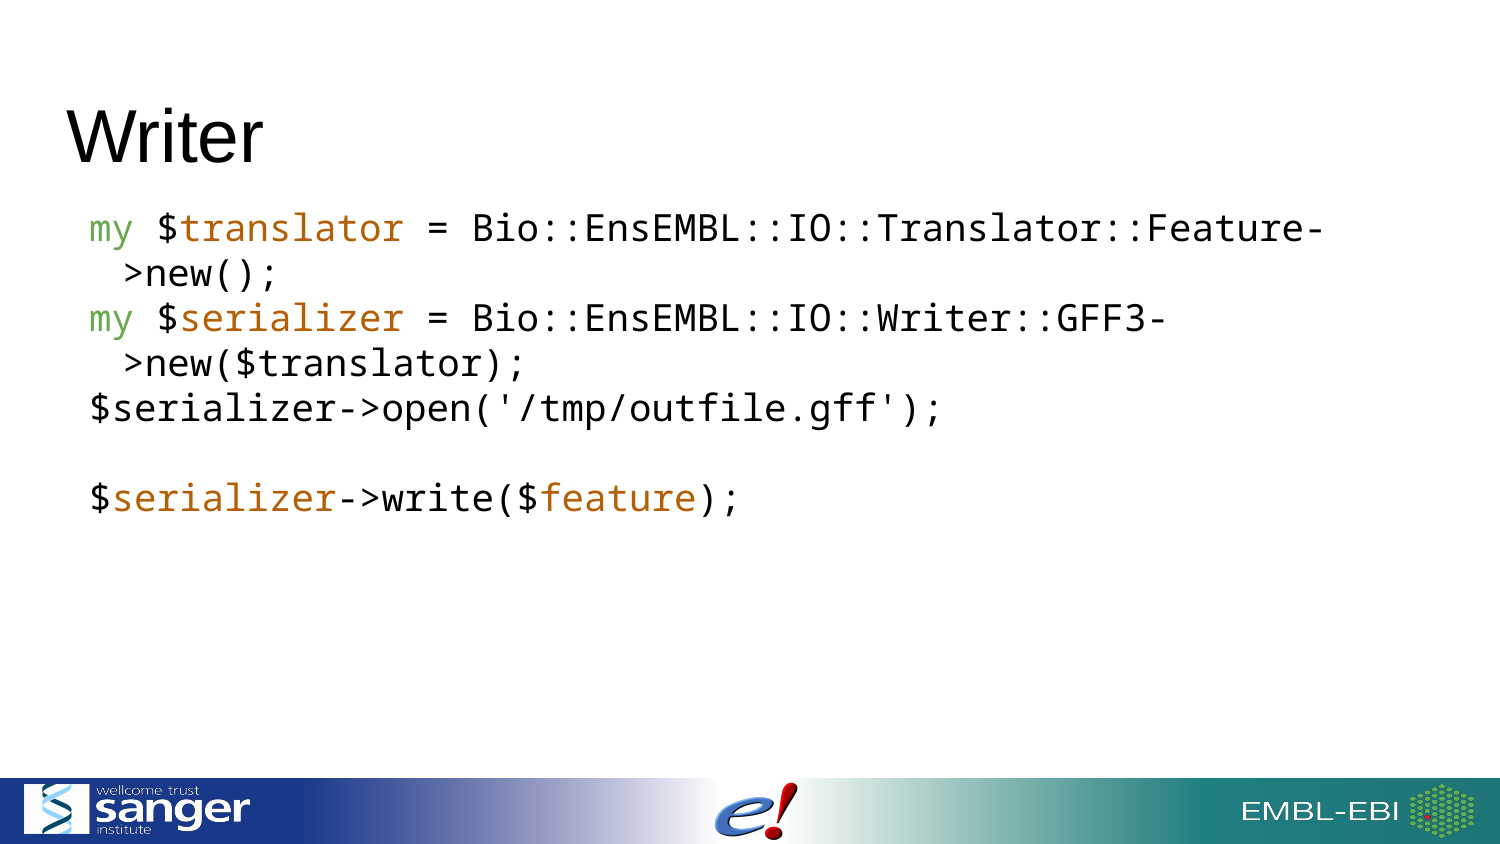

# Writer
my $translator = Bio::EnsEMBL::IO::Translator::Feature->new();
my $serializer = Bio::EnsEMBL::IO::Writer::GFF3->new($translator);
$serializer->open('/tmp/outfile.gff');
$serializer->write($feature);